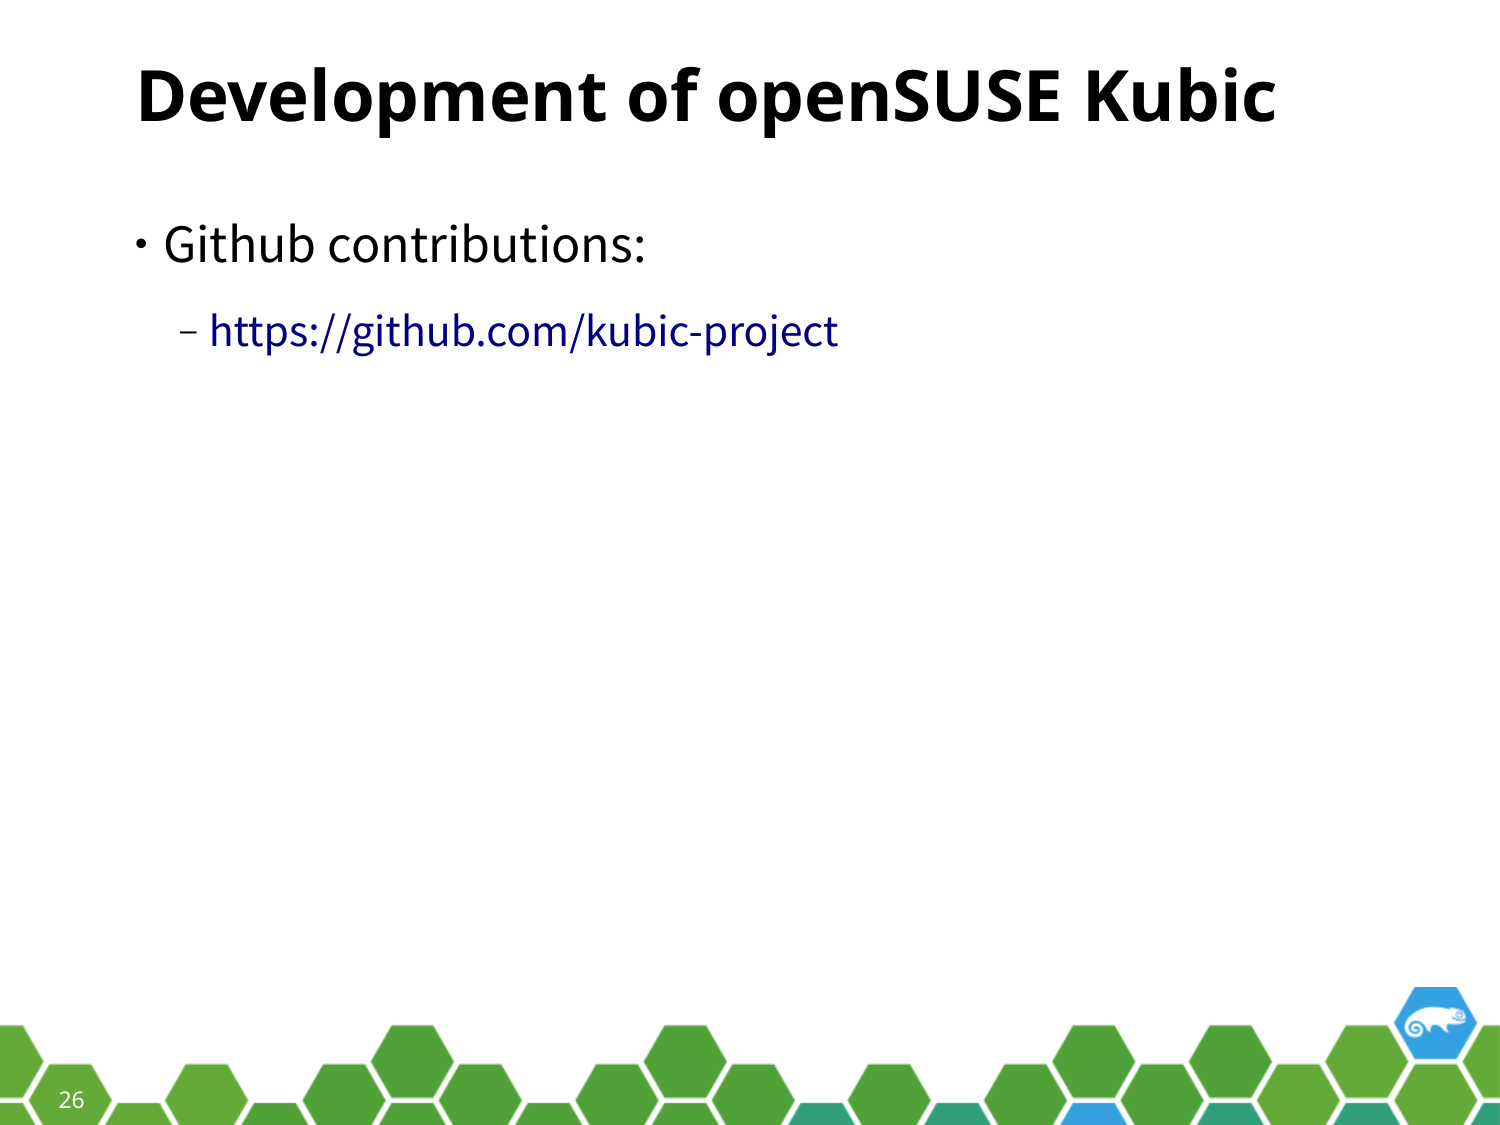

# Development of openSUSE Kubic
Github contributions:
https://github.com/kubic-project